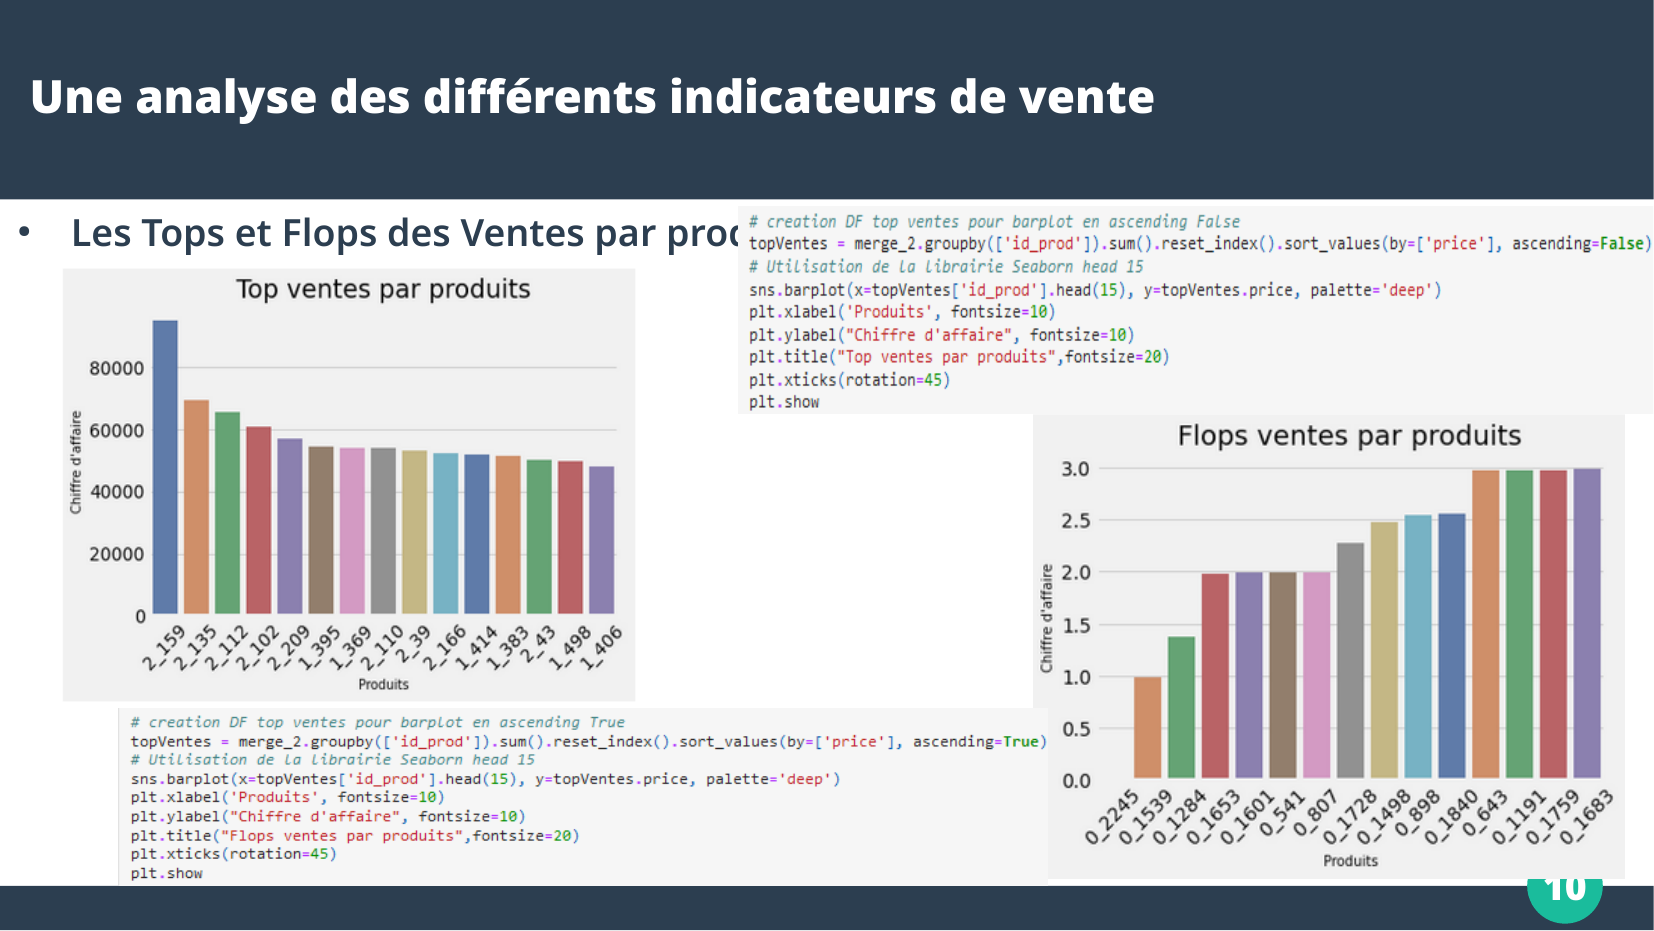

# Une analyse des différents indicateurs de vente
Les Tops et Flops des Ventes par produits :